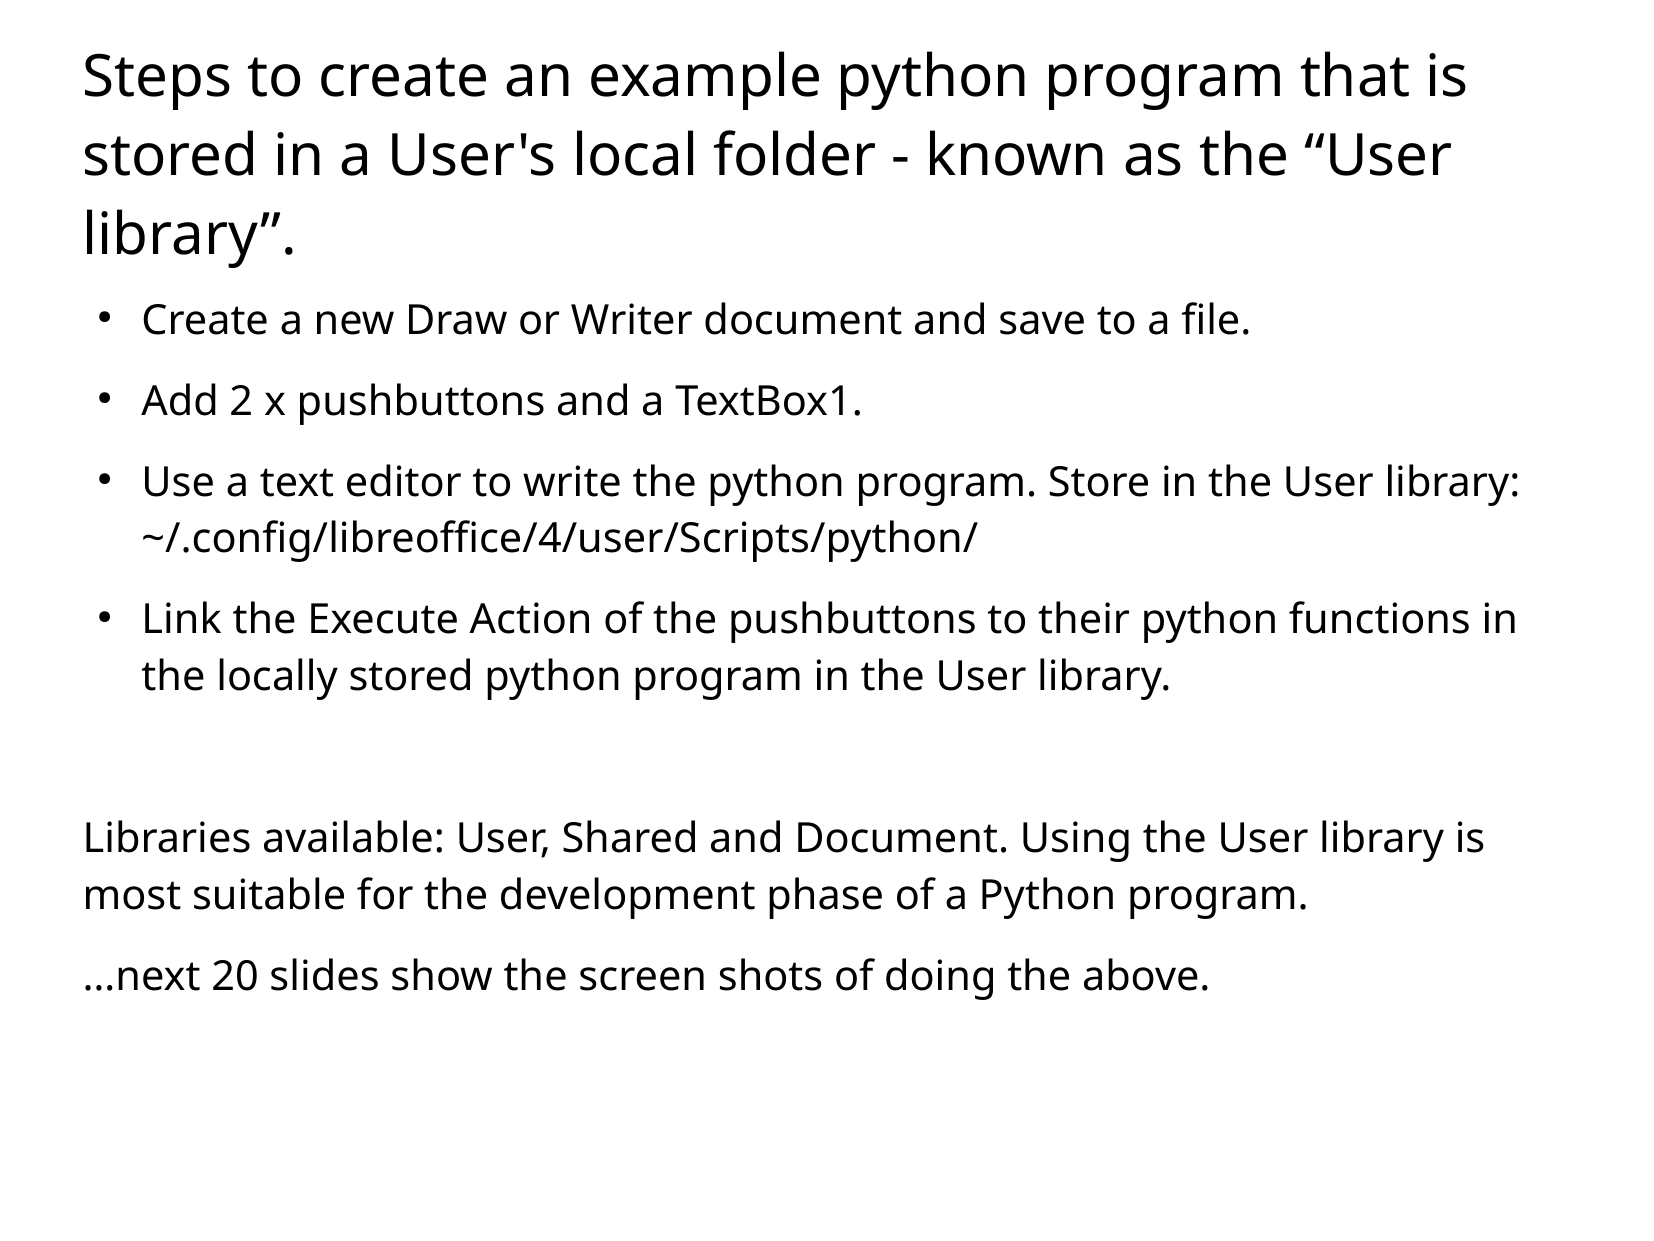

# Steps to create an example python program that is stored in a User's local folder - known as the “User library”.
Create a new Draw or Writer document and save to a file.
Add 2 x pushbuttons and a TextBox1.
Use a text editor to write the python program. Store in the User library: ~/.config/libreoffice/4/user/Scripts/python/
Link the Execute Action of the pushbuttons to their python functions in the locally stored python program in the User library.
Libraries available: User, Shared and Document. Using the User library is most suitable for the development phase of a Python program.
…next 20 slides show the screen shots of doing the above.